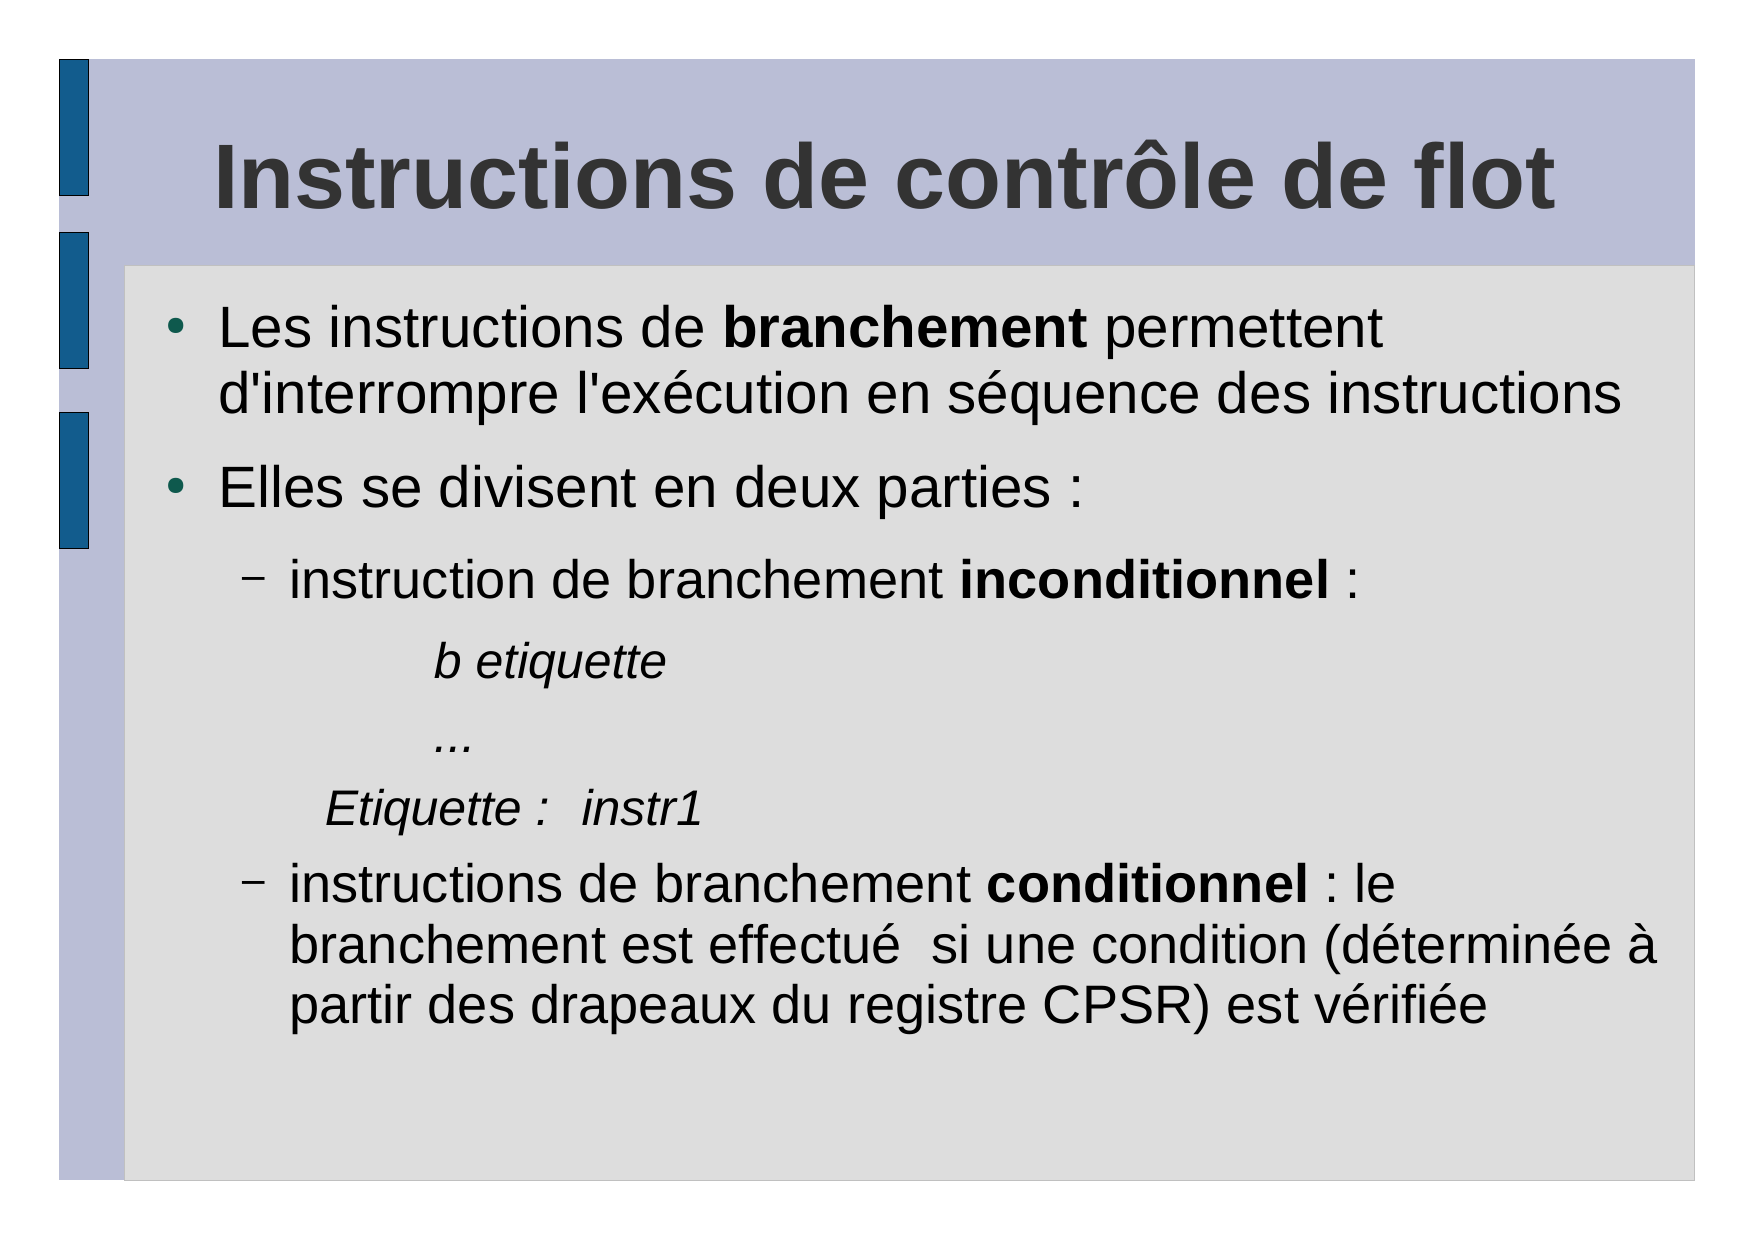

# Instructions de contrôle de flot
Les instructions de branchement permettent d'interrompre l'exécution en séquence des instructions
Elles se divisent en deux parties :
instruction de branchement inconditionnel :
 	b etiquette
 	...
Etiquette :	instr1
instructions de branchement conditionnel : le branchement est effectué si une condition (déterminée à partir des drapeaux du registre CPSR) est vérifiée